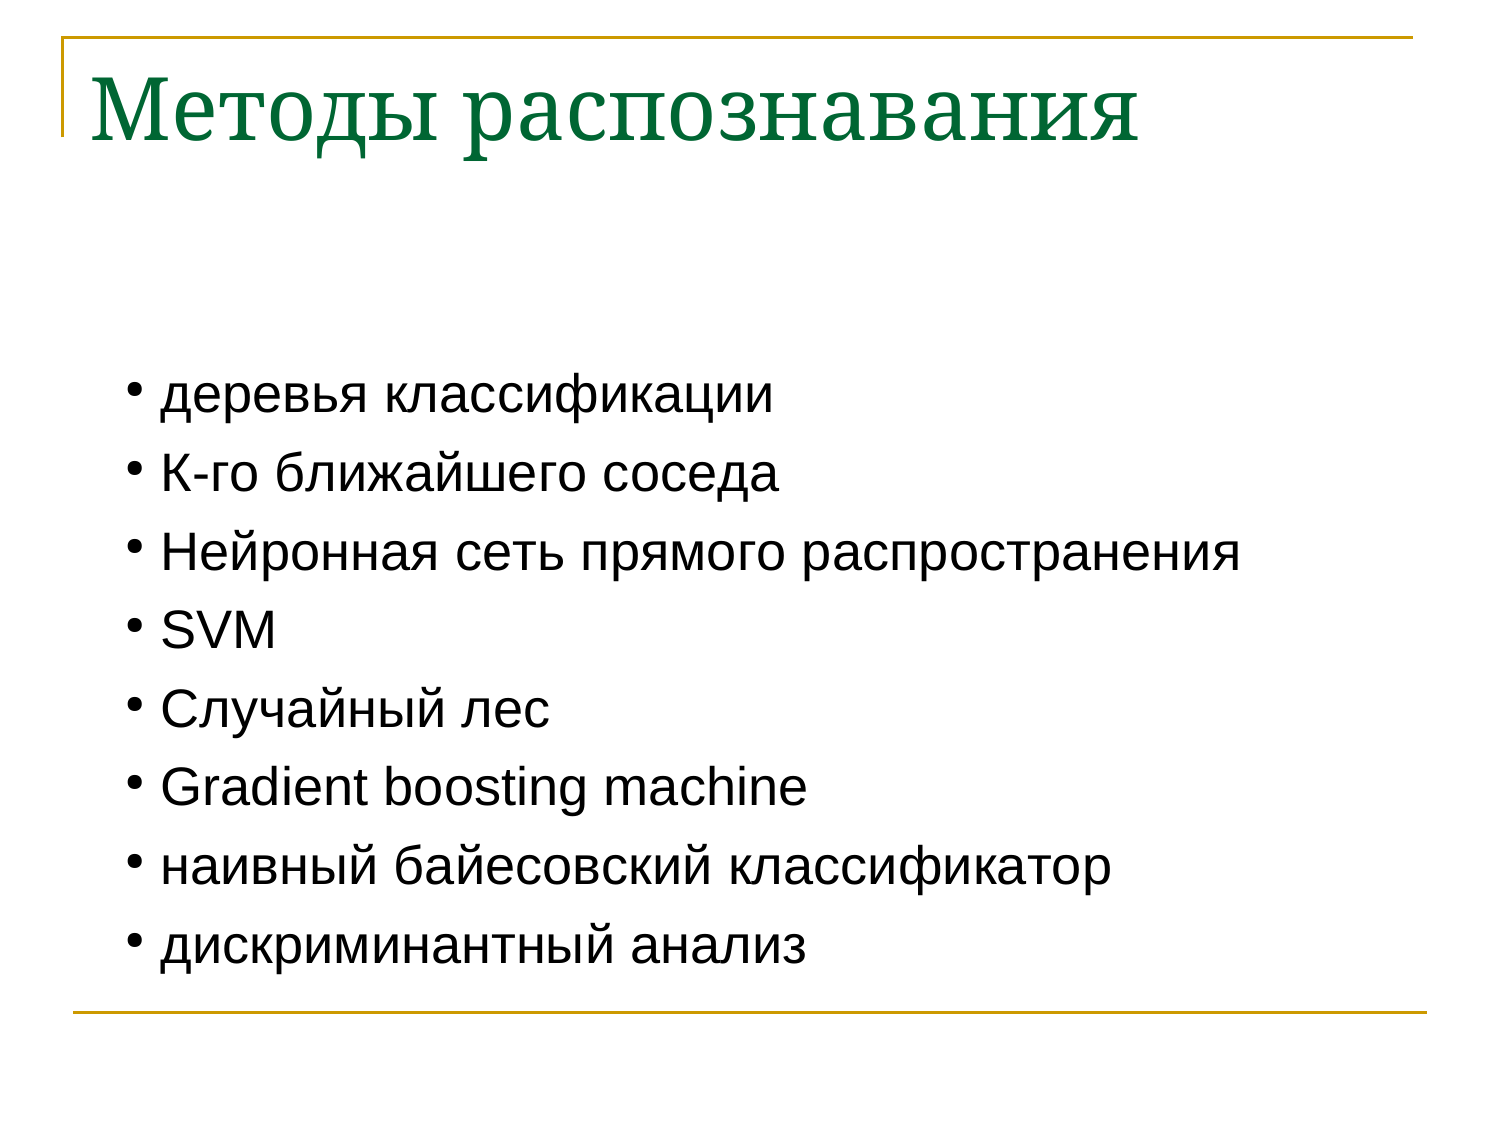

# Методы распознавания
деревья классификации
К-го ближайшего соседа
Нейронная сеть прямого распространения
SVM
Случайный лес
Gradient boosting machine
наивный байесовский классификатор
дискриминантный анализ